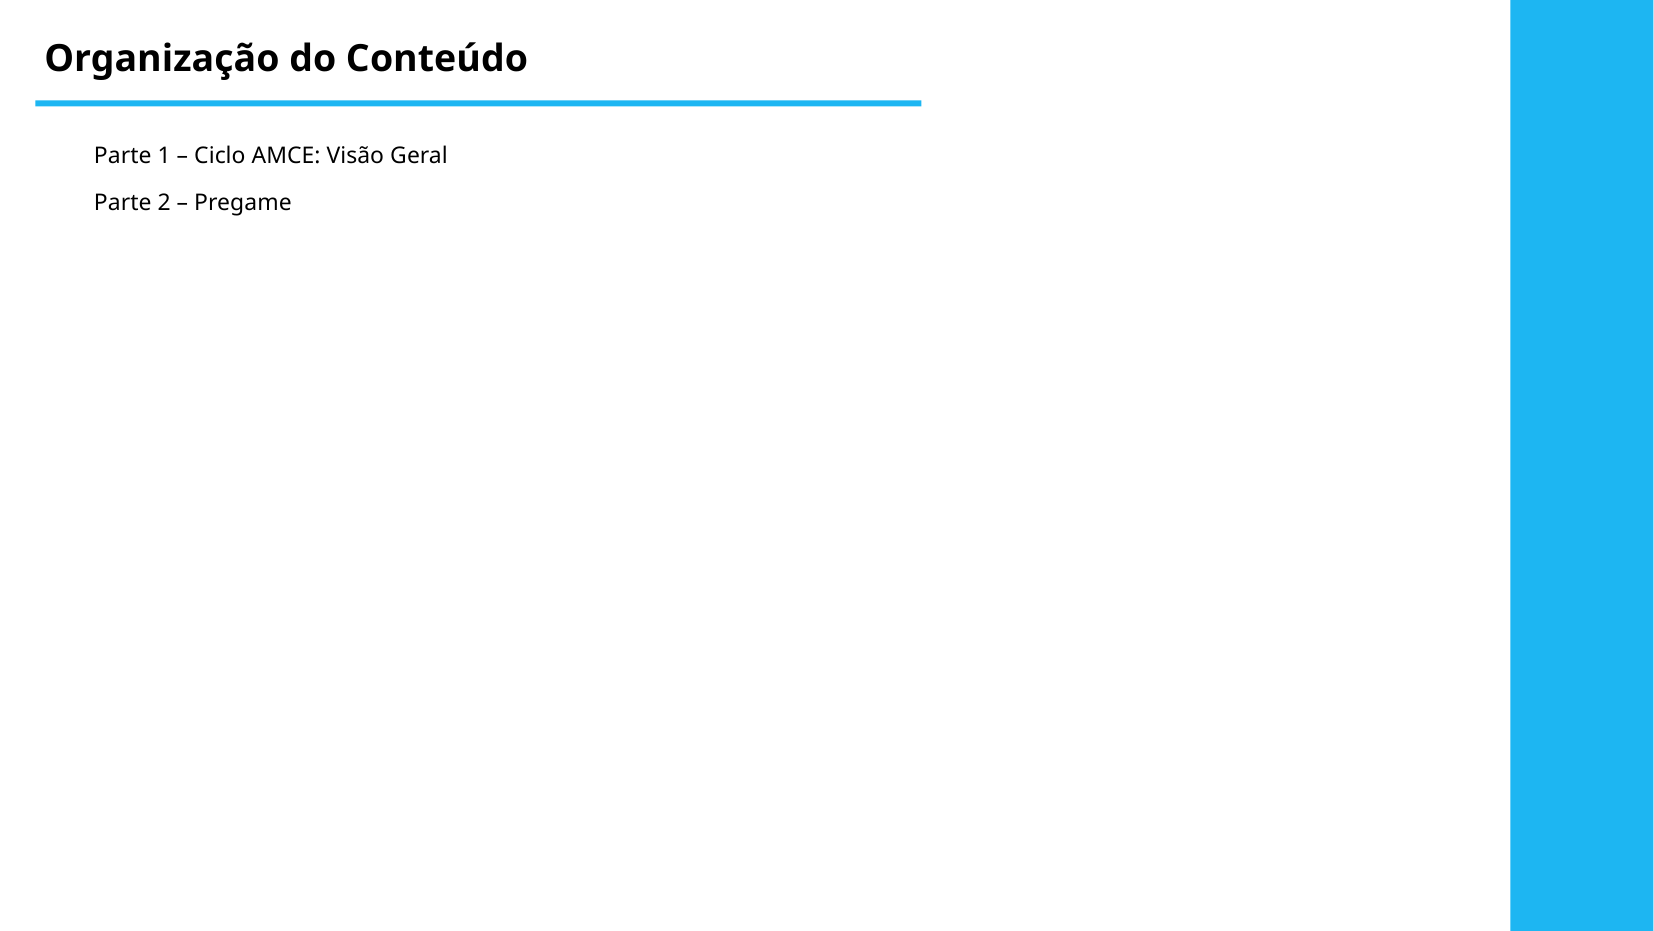

Organização do Conteúdo
Parte 1 – Ciclo AMCE: Visão Geral
Parte 2 – Pregame